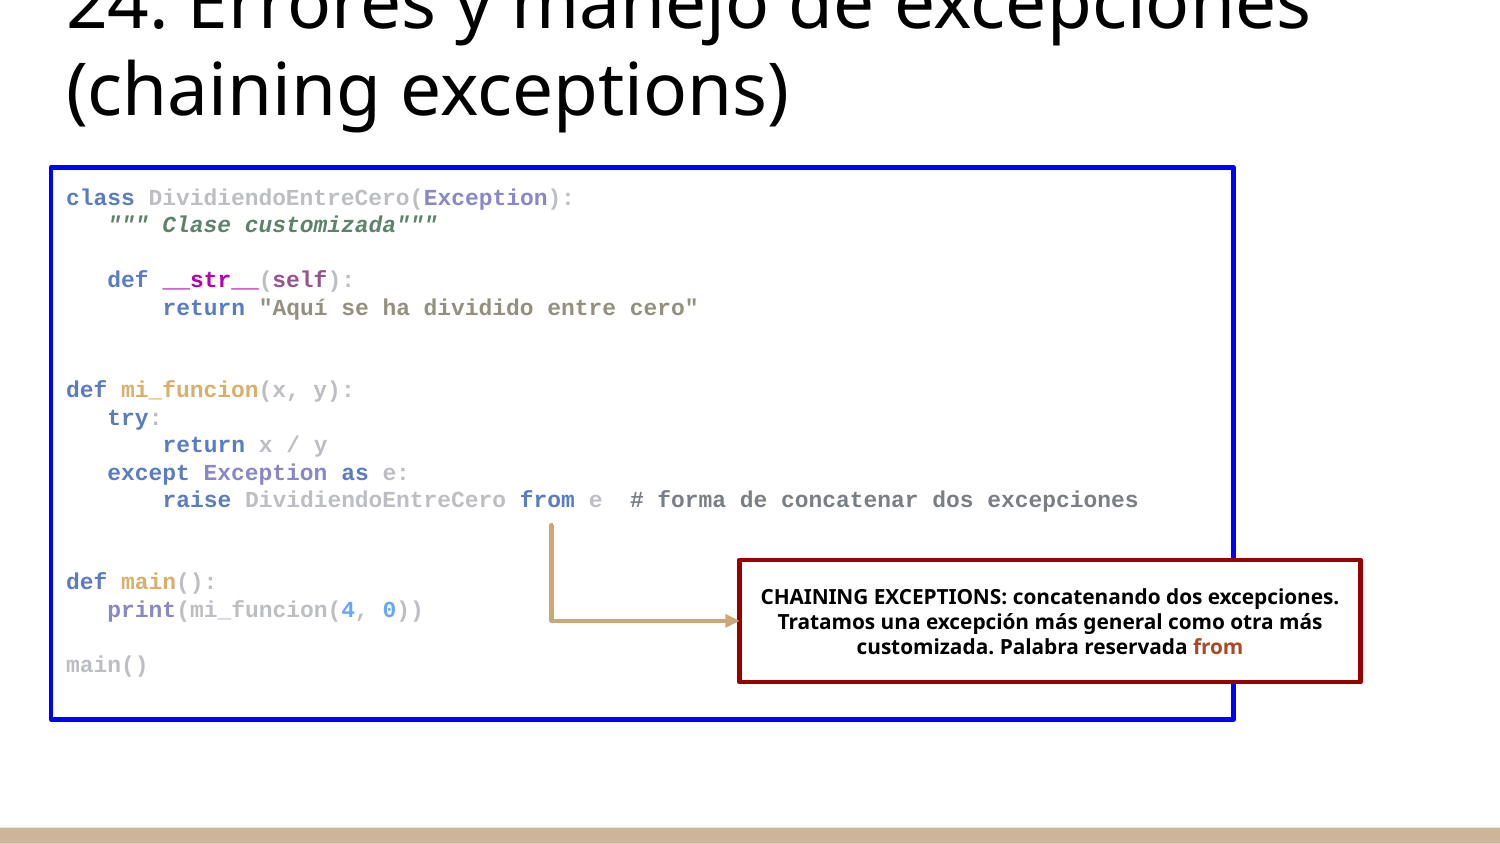

# 24. Errores y manejo de excepciones (chaining exceptions)
class DividiendoEntreCero(Exception):
 """ Clase customizada"""
 def __str__(self):
 return "Aquí se ha dividido entre cero"
def mi_funcion(x, y):
 try:
 return x / y
 except Exception as e:
 raise DividiendoEntreCero from e # forma de concatenar dos excepciones
def main():
 print(mi_funcion(4, 0))
main()
CHAINING EXCEPTIONS: concatenando dos excepciones. Tratamos una excepción más general como otra más customizada. Palabra reservada from